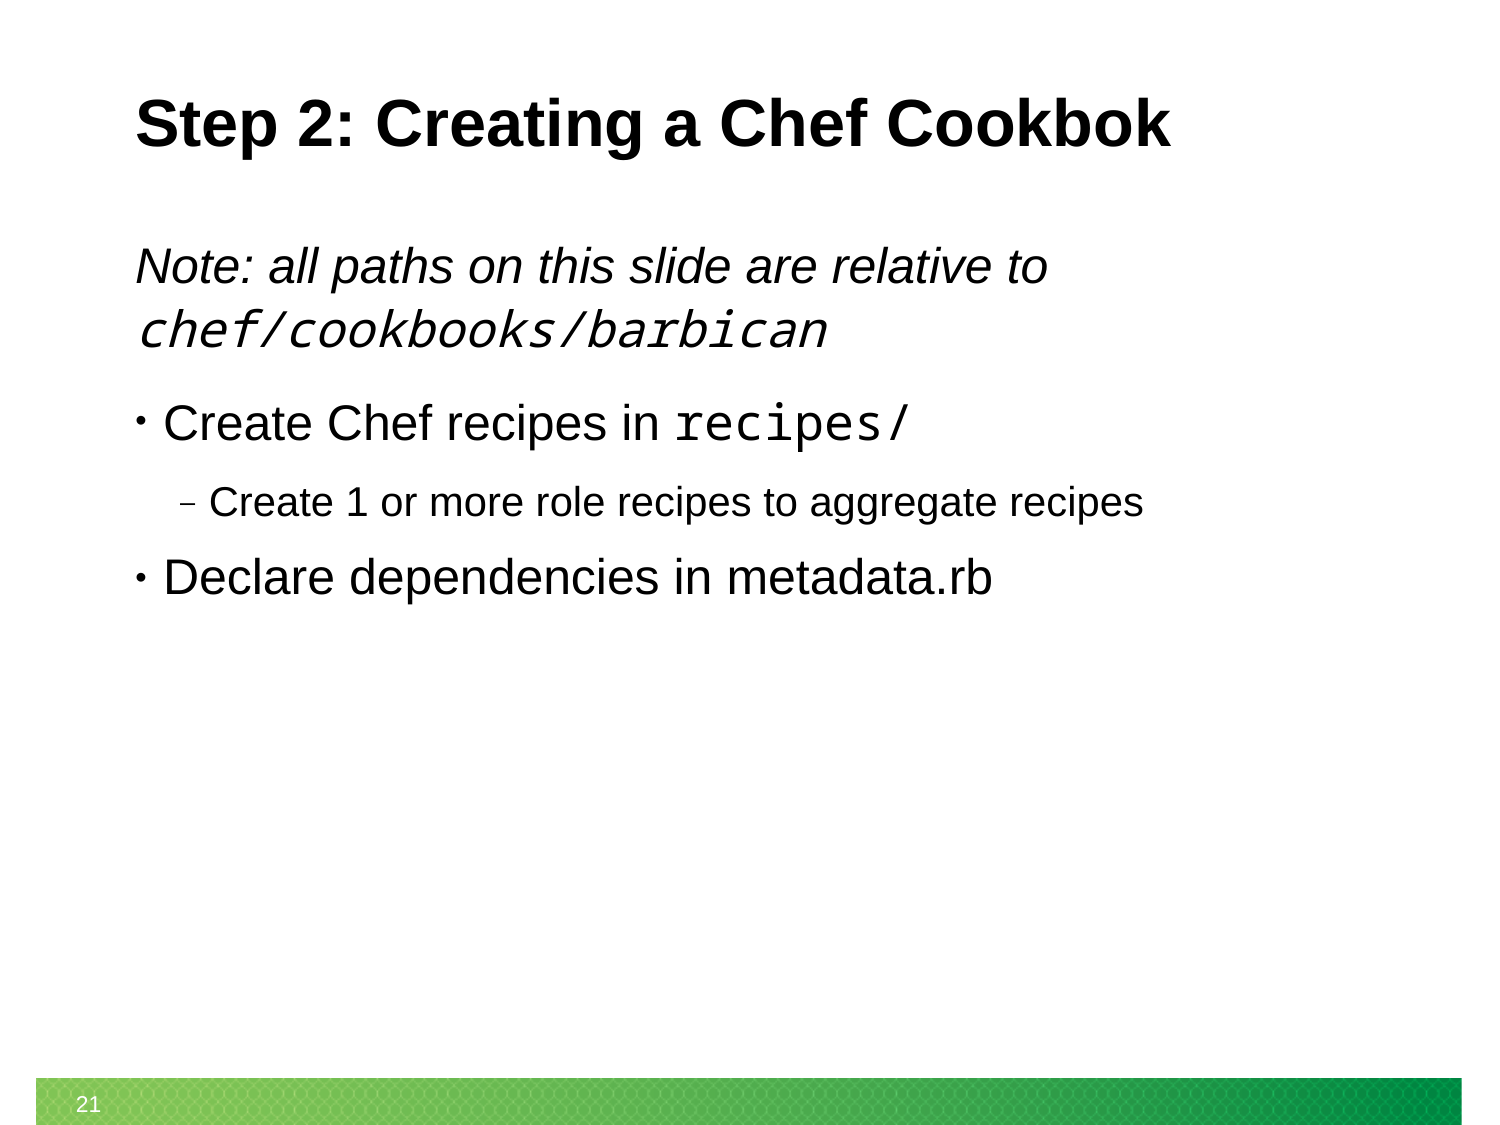

# Step 2: Creating a Chef Cookbok
Note: all paths on this slide are relative to chef/cookbooks/barbican
Create Chef recipes in recipes/
Create 1 or more role recipes to aggregate recipes
Declare dependencies in metadata.rb